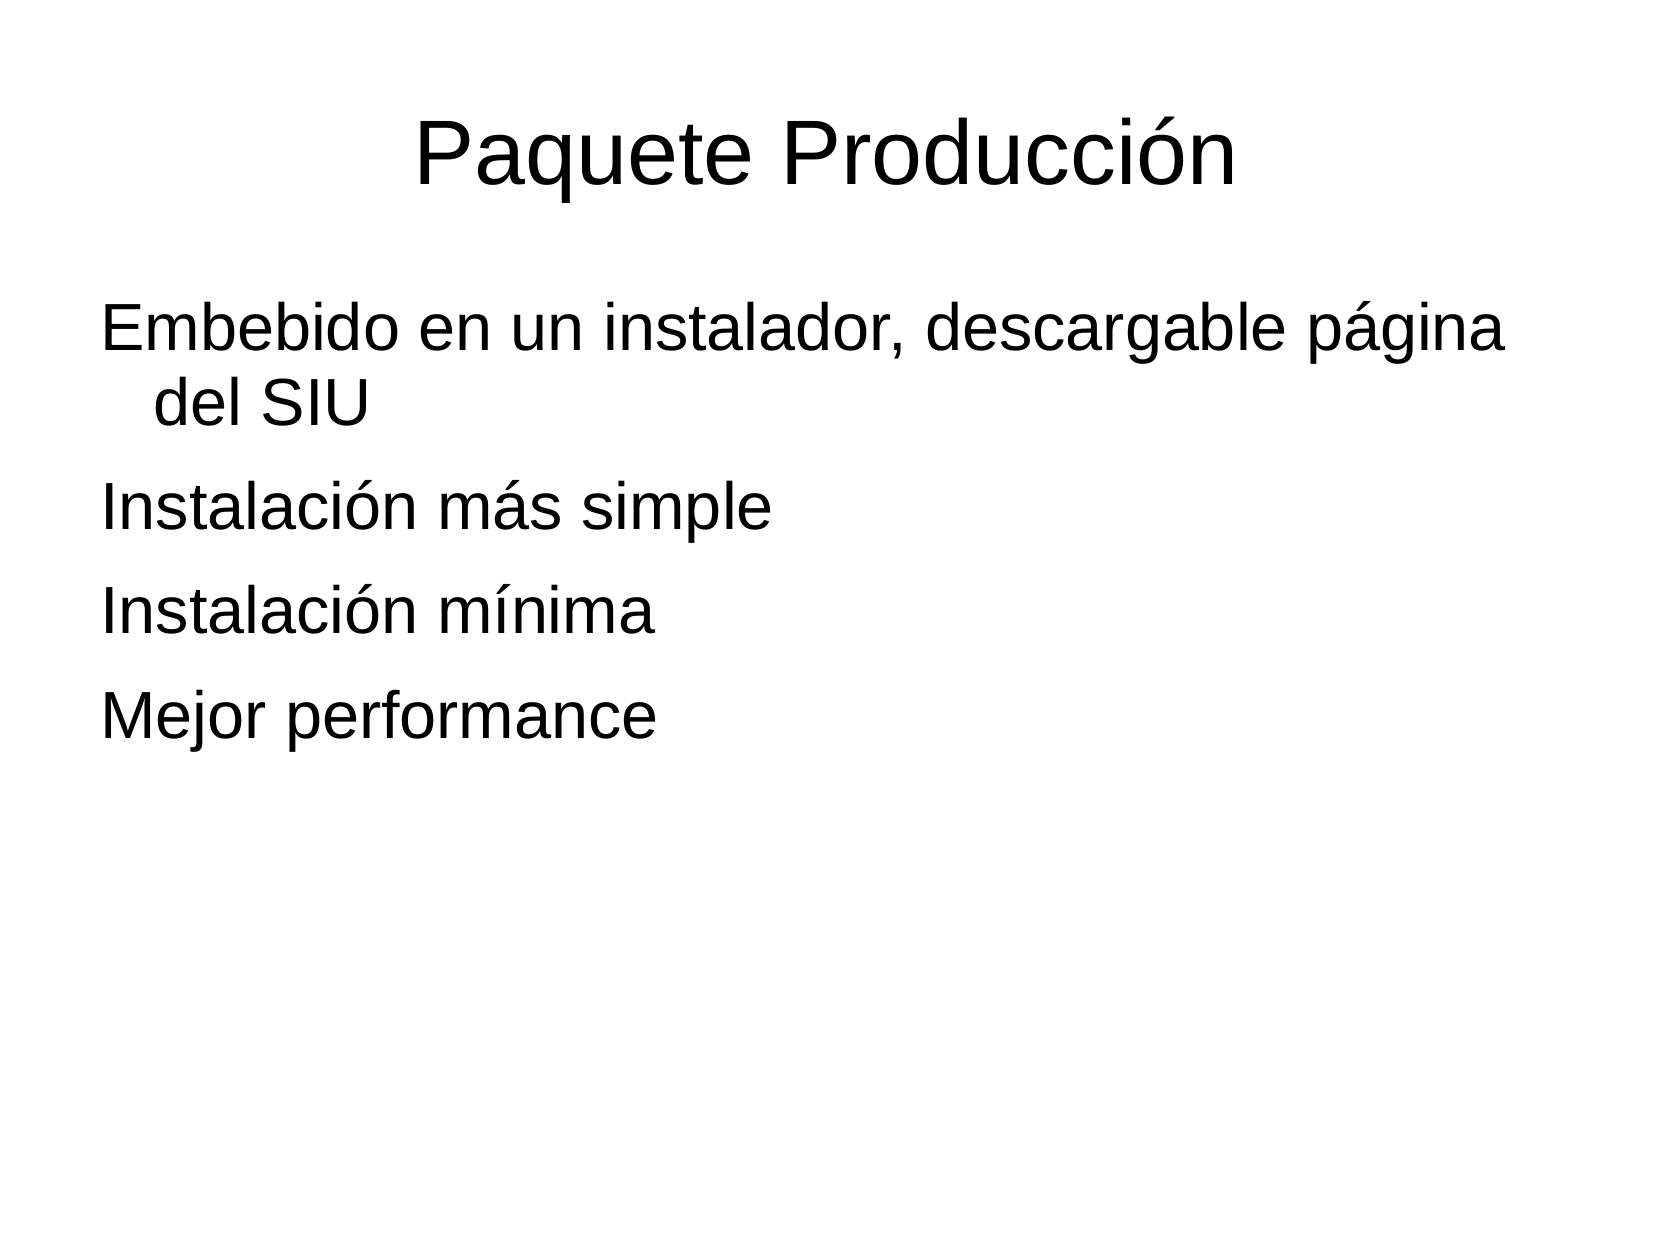

# Paquete Producción
Embebido en un instalador, descargable página del SIU
Instalación más simple
Instalación mínima
Mejor performance